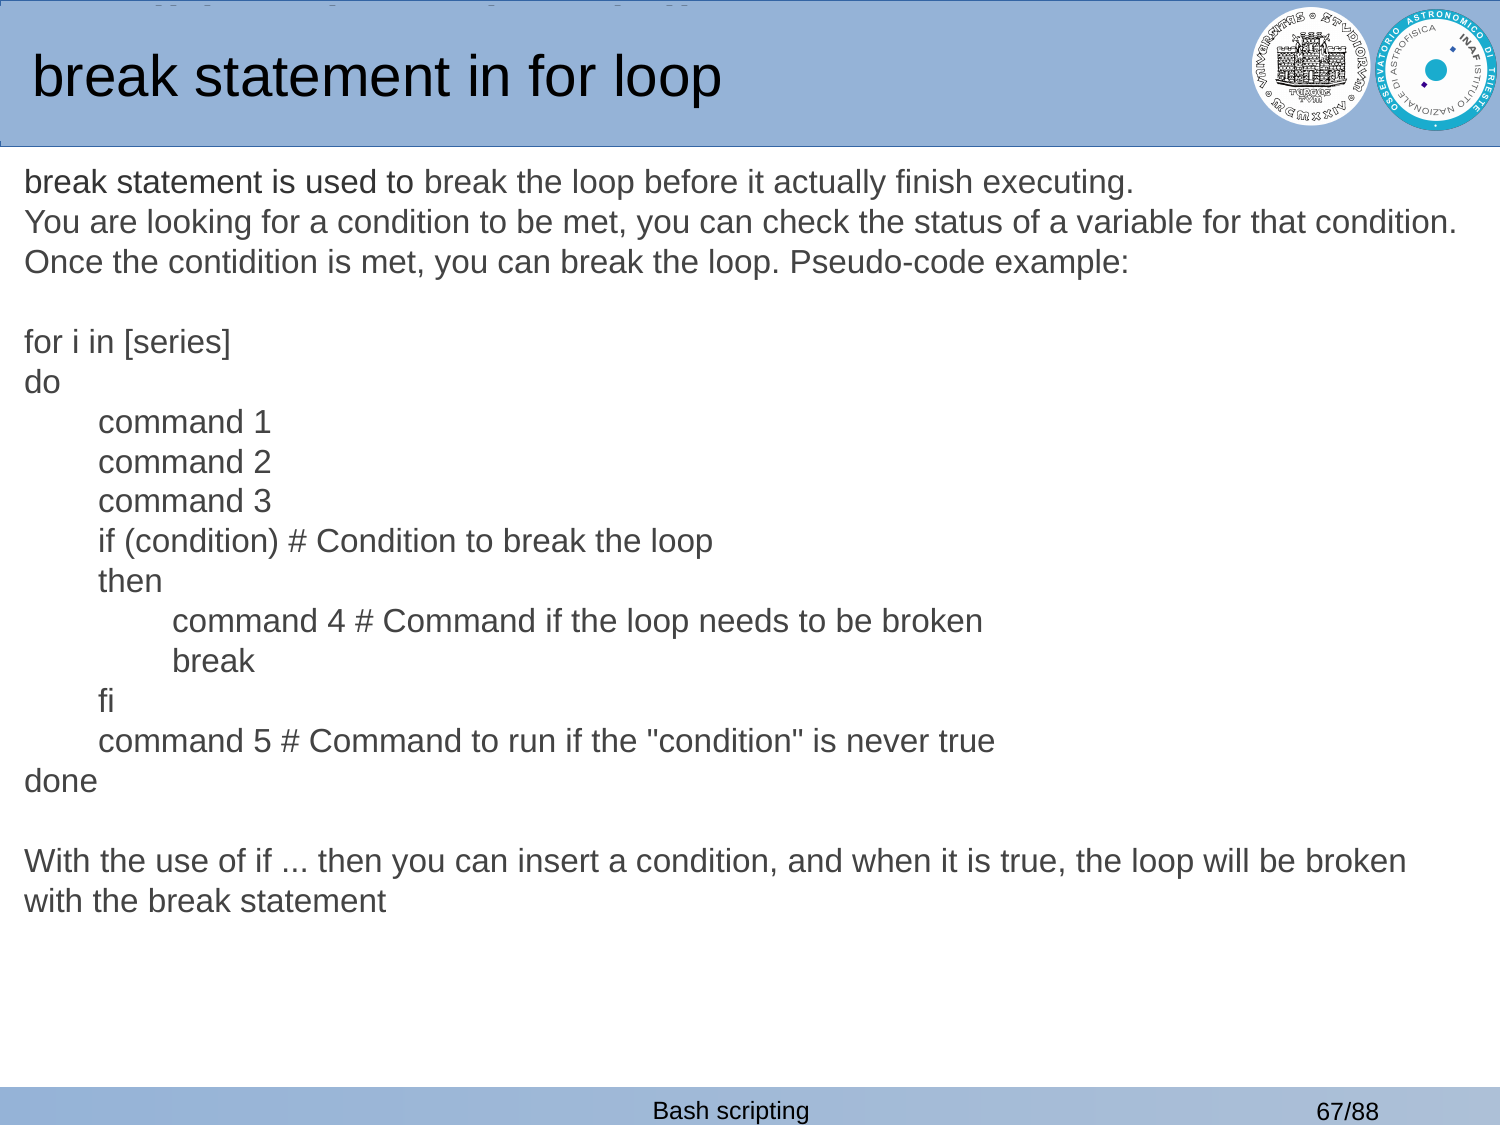

Traditional service delivery
break statement in for loop
# break statement is used to break the loop before it actually finish executing.
You are looking for a condition to be met, you can check the status of a variable for that condition. Once the contidition is met, you can break the loop. Pseudo-code example:
for i in [series]
do
 command 1
 command 2
 command 3
 if (condition) # Condition to break the loop
 then
 command 4 # Command if the loop needs to be broken
 break
 fi
 command 5 # Command to run if the "condition" is never true
done
With the use of if ... then you can insert a condition, and when it is true, the loop will be broken with the break statement